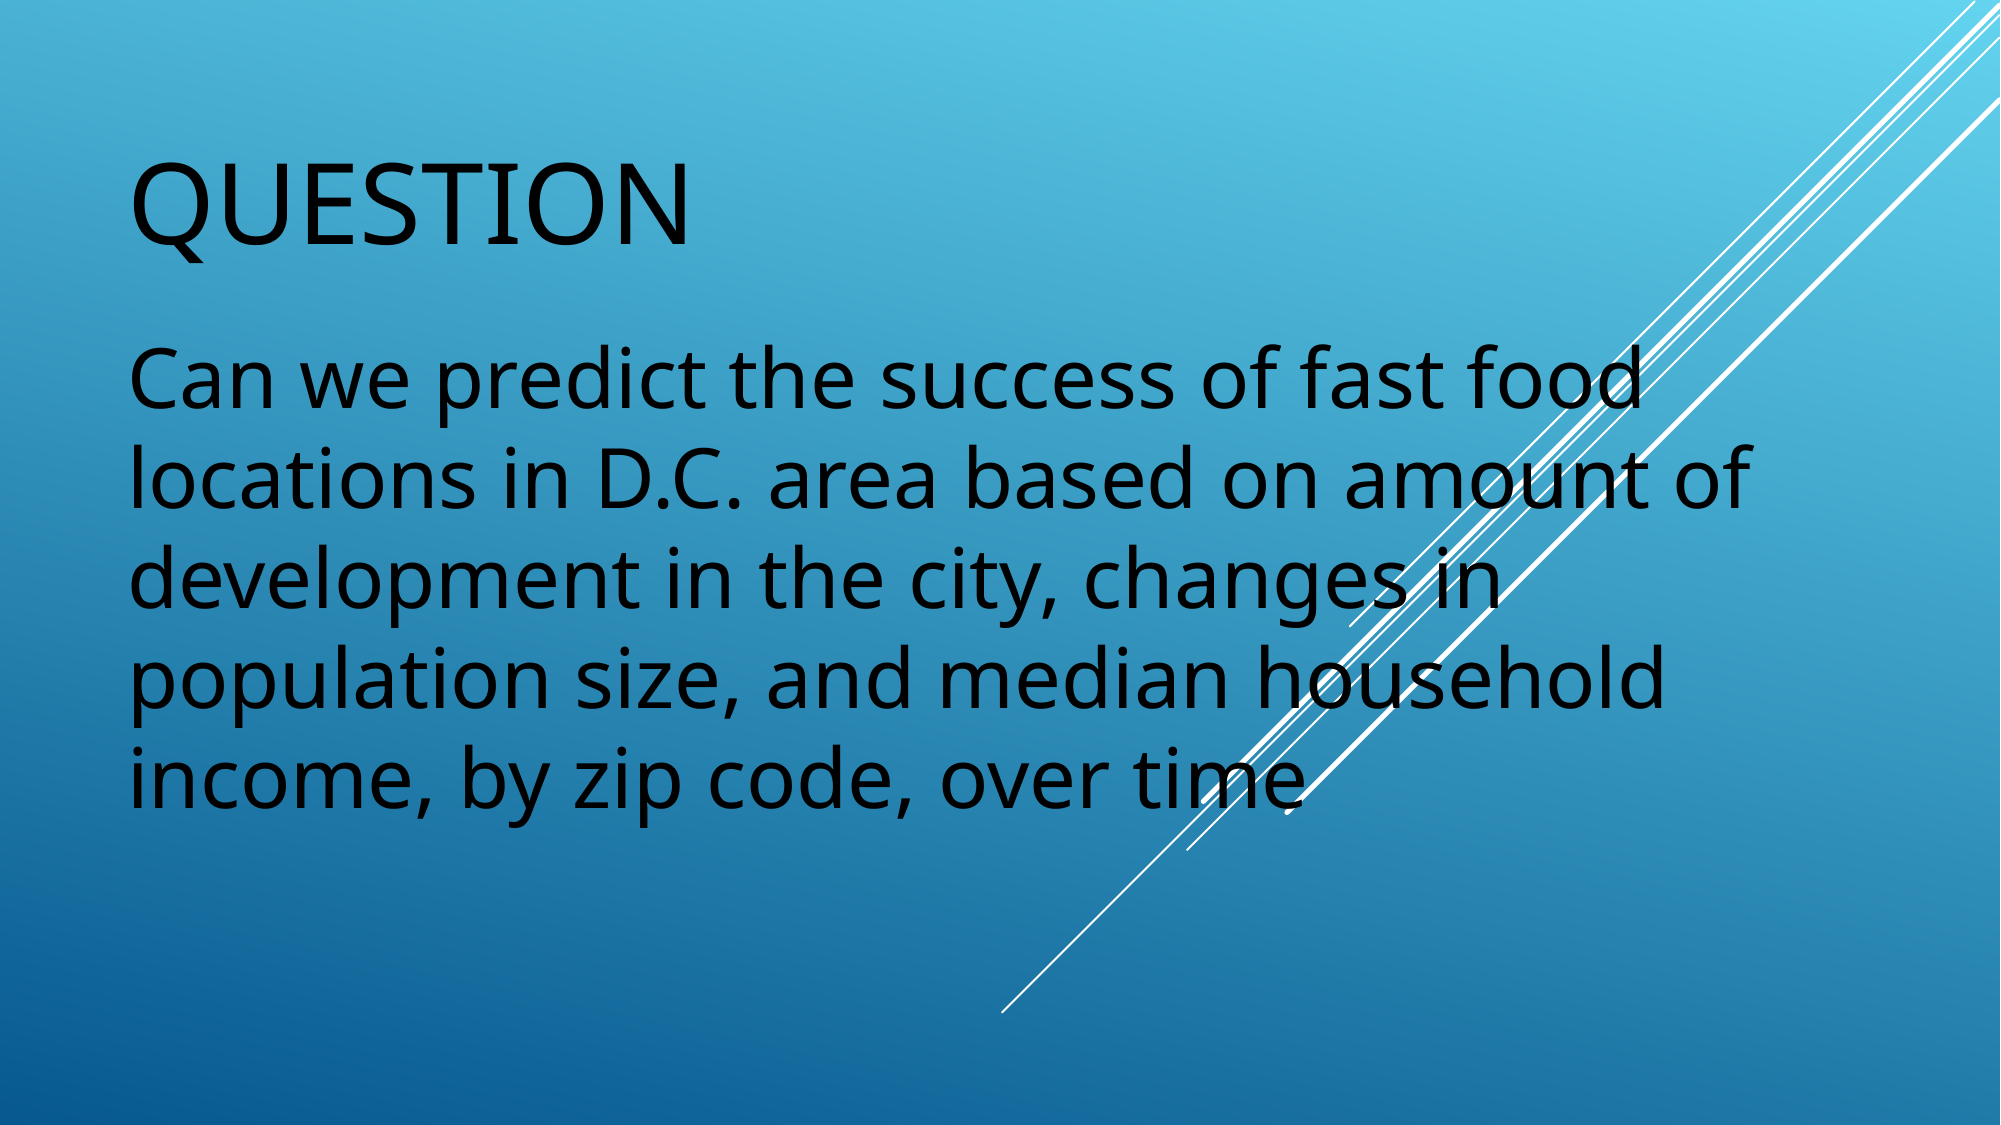

# Question
Can we predict the success of fast food locations in D.C. area based on amount of development in the city, changes in population size, and median household income, by zip code, over time